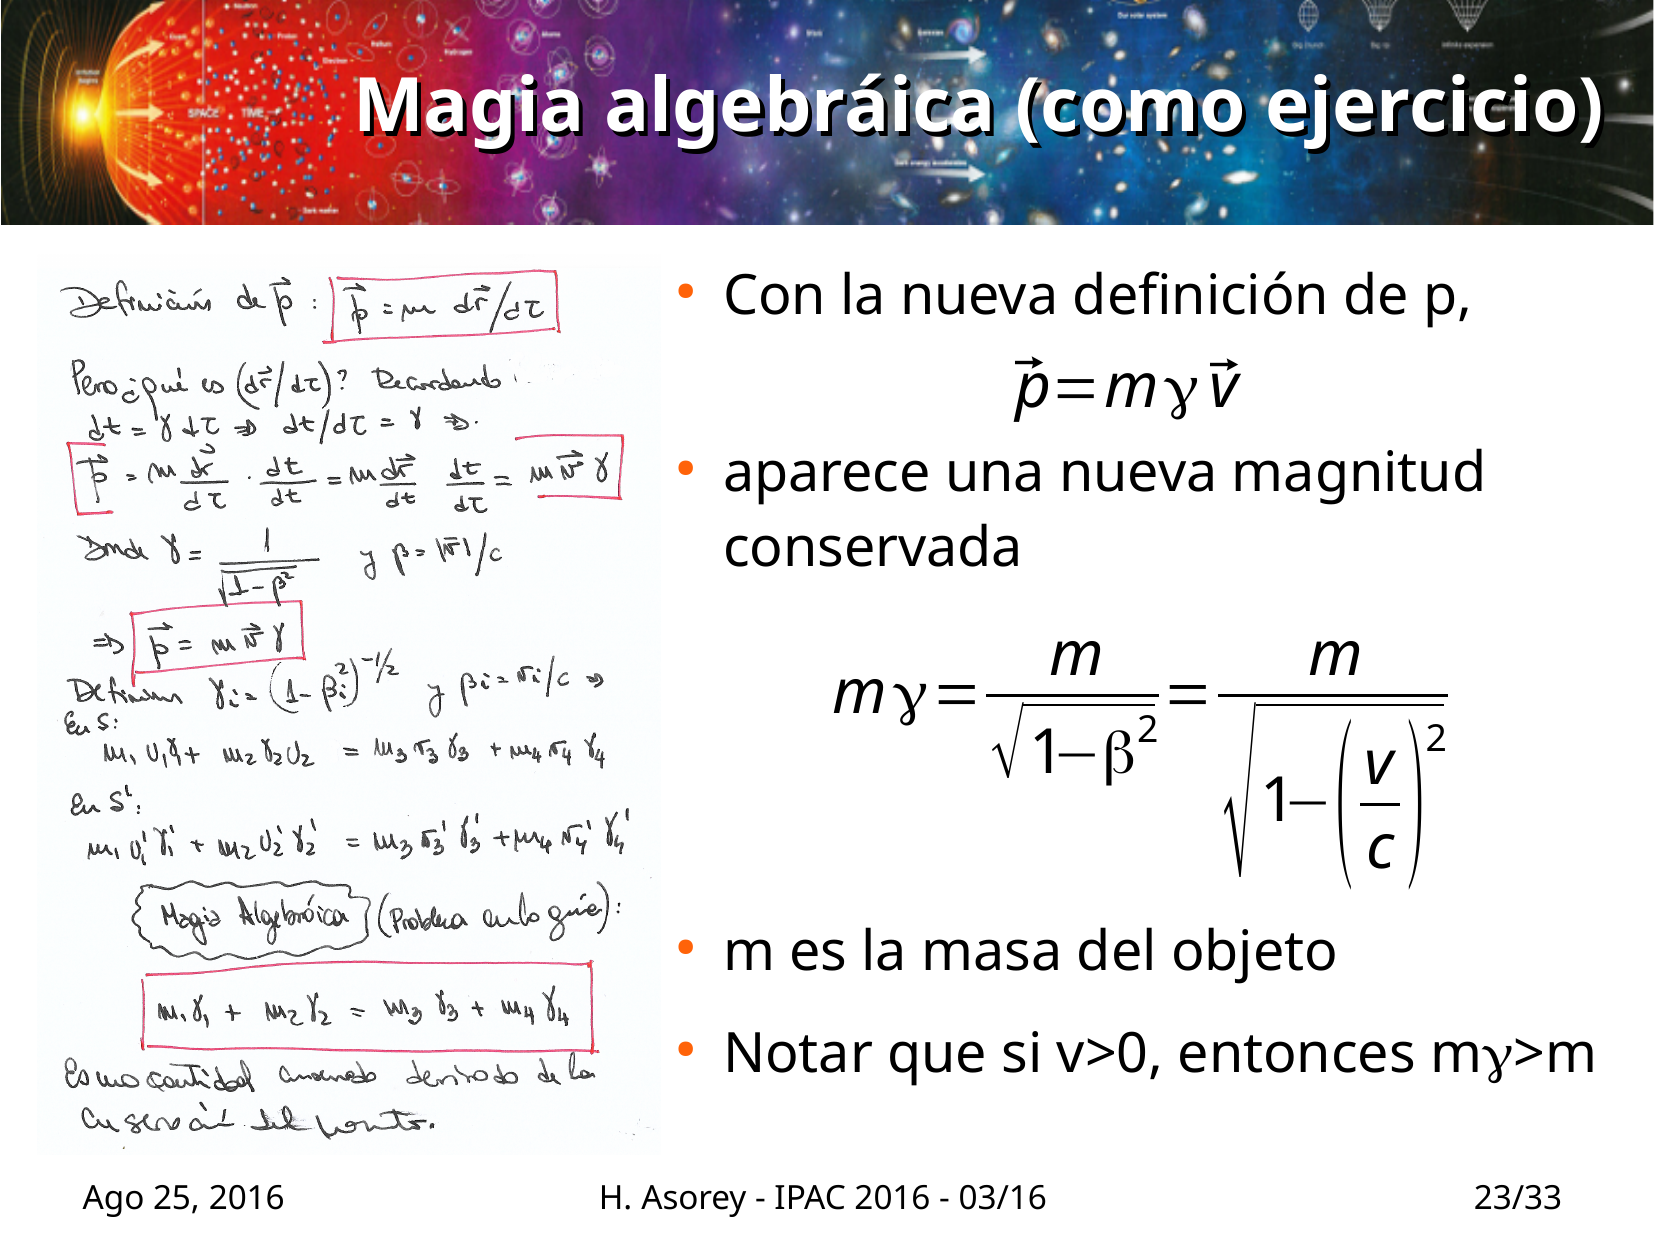

# Magia algebráica (como ejercicio)
Con la nueva definición de p,
aparece una nueva magnitud conservada
m es la masa del objeto
Notar que si v>0, entonces mg>m
Ago 25, 2016
H. Asorey - IPAC 2016 - 03/16
23